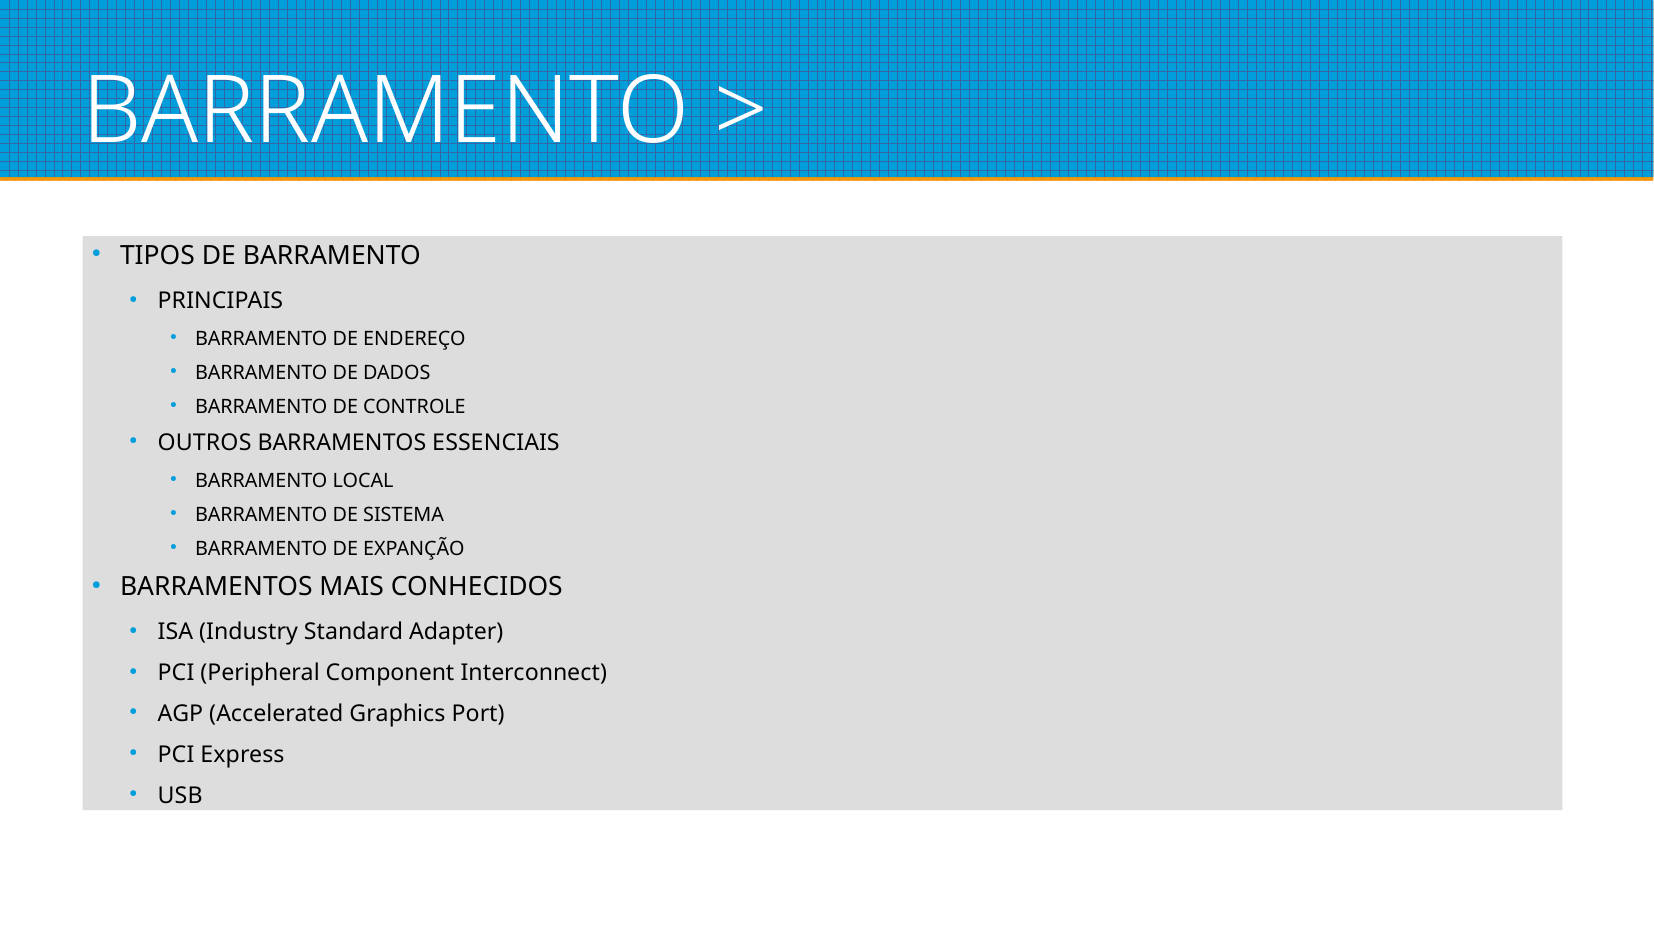

# BARRAMENTO >
TIPOS DE BARRAMENTO
PRINCIPAIS
BARRAMENTO DE ENDEREÇO
BARRAMENTO DE DADOS
BARRAMENTO DE CONTROLE
OUTROS BARRAMENTOS ESSENCIAIS
BARRAMENTO LOCAL
BARRAMENTO DE SISTEMA
BARRAMENTO DE EXPANÇÃO
BARRAMENTOS MAIS CONHECIDOS
ISA (Industry Standard Adapter)
PCI (Peripheral Component Interconnect)
AGP (Accelerated Graphics Port)
PCI Express
USB